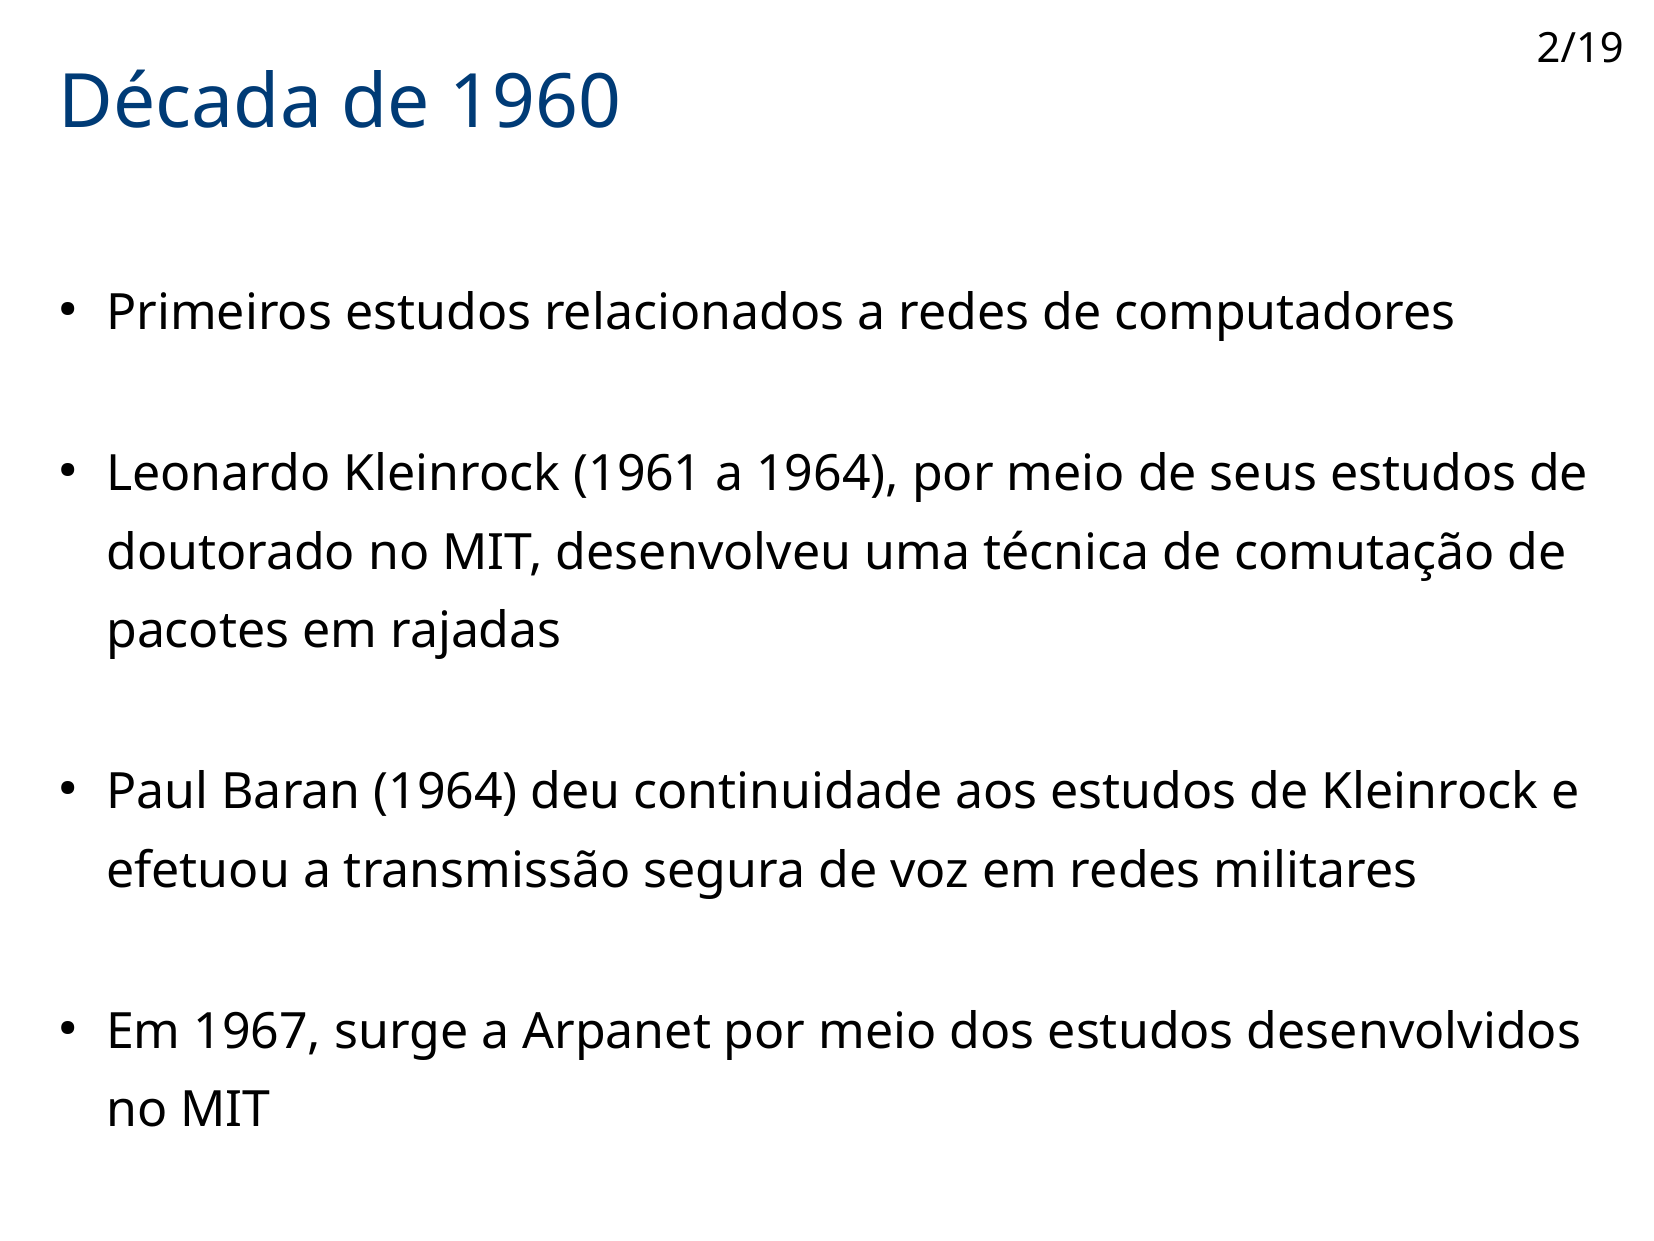

2
# Década de 1960
Primeiros estudos relacionados a redes de computadores
Leonardo Kleinrock (1961 a 1964), por meio de seus estudos de doutorado no MIT, desenvolveu uma técnica de comutação de pacotes em rajadas
Paul Baran (1964) deu continuidade aos estudos de Kleinrock e efetuou a transmissão segura de voz em redes militares
Em 1967, surge a Arpanet por meio dos estudos desenvolvidos no MIT